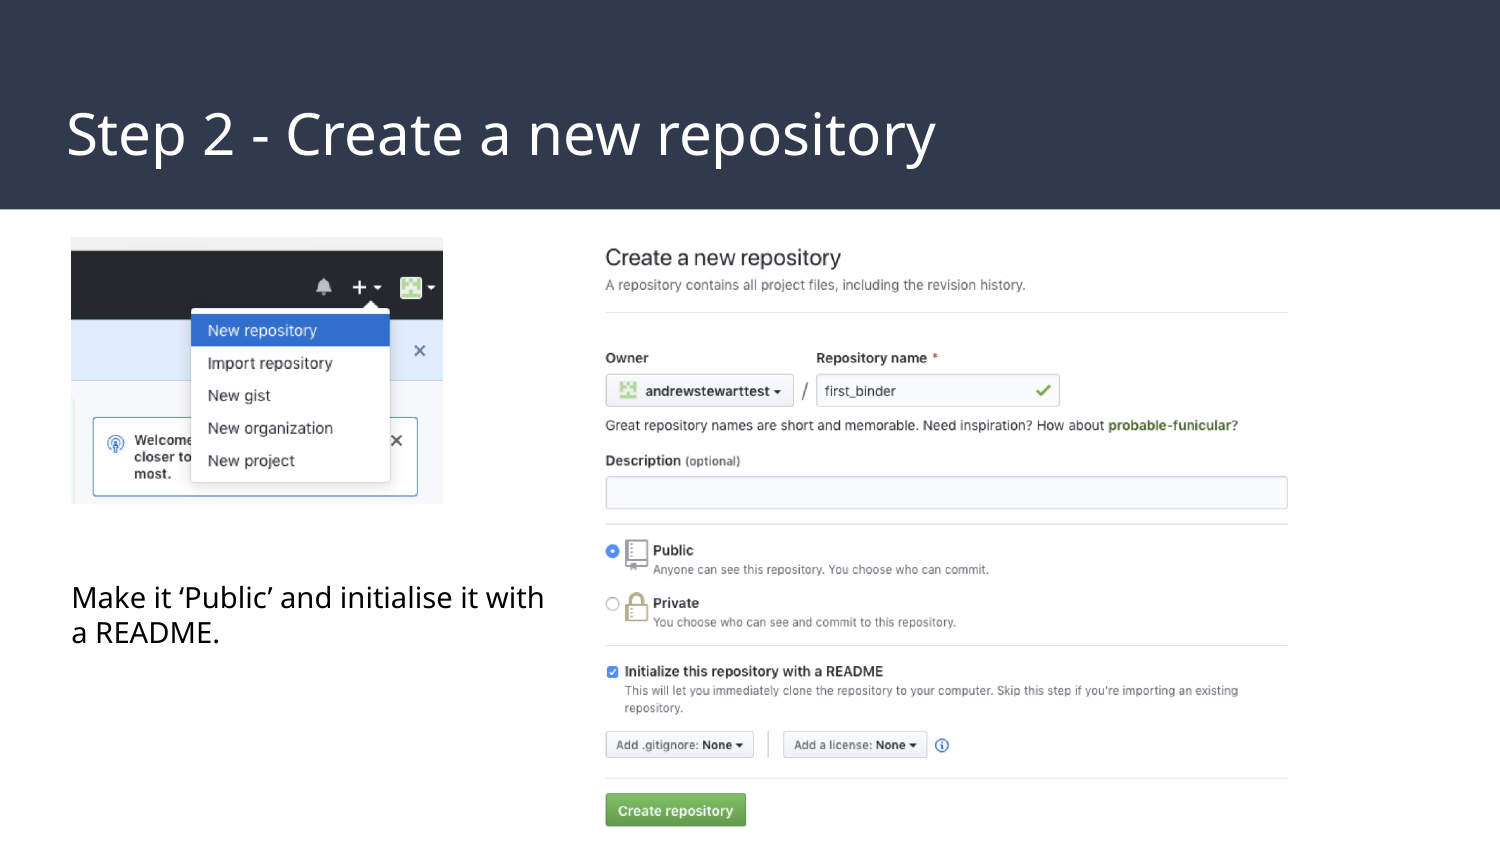

# Step 2 - Create a new repository
Make it ‘Public’ and initialise it with a README.